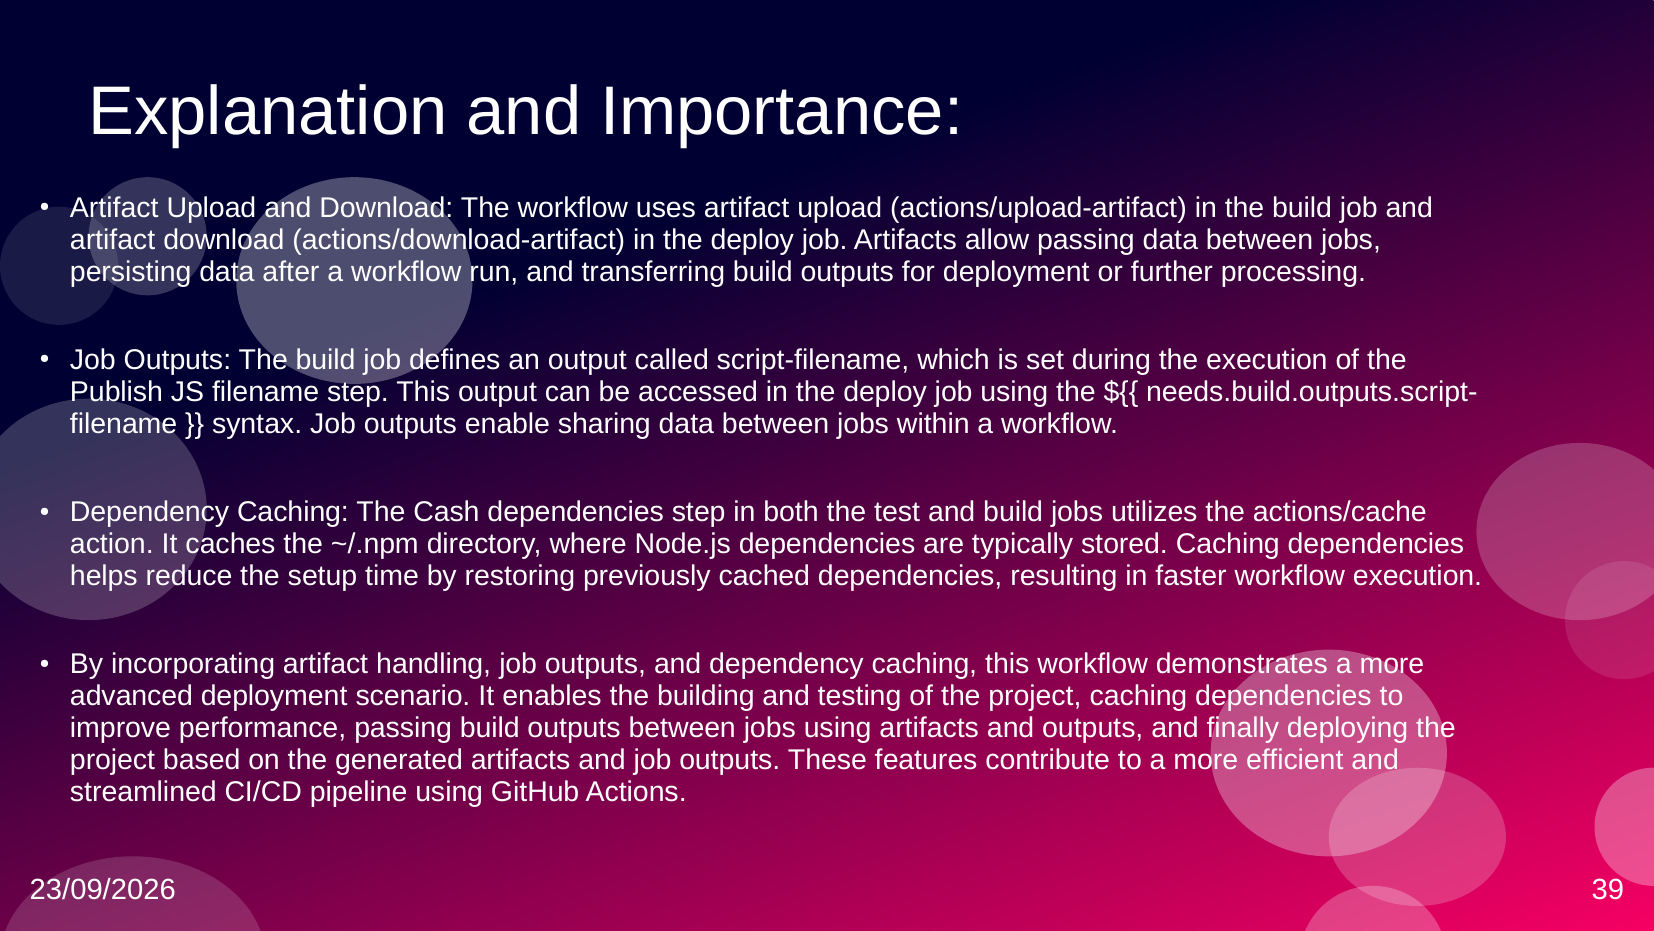

# Explanation and Importance:
Artifact Upload and Download: The workflow uses artifact upload (actions/upload-artifact) in the build job and artifact download (actions/download-artifact) in the deploy job. Artifacts allow passing data between jobs, persisting data after a workflow run, and transferring build outputs for deployment or further processing.
Job Outputs: The build job defines an output called script-filename, which is set during the execution of the Publish JS filename step. This output can be accessed in the deploy job using the ${{ needs.build.outputs.script-filename }} syntax. Job outputs enable sharing data between jobs within a workflow.
Dependency Caching: The Cash dependencies step in both the test and build jobs utilizes the actions/cache action. It caches the ~/.npm directory, where Node.js dependencies are typically stored. Caching dependencies helps reduce the setup time by restoring previously cached dependencies, resulting in faster workflow execution.
By incorporating artifact handling, job outputs, and dependency caching, this workflow demonstrates a more advanced deployment scenario. It enables the building and testing of the project, caching dependencies to improve performance, passing build outputs between jobs using artifacts and outputs, and finally deploying the project based on the generated artifacts and job outputs. These features contribute to a more efficient and streamlined CI/CD pipeline using GitHub Actions.
39